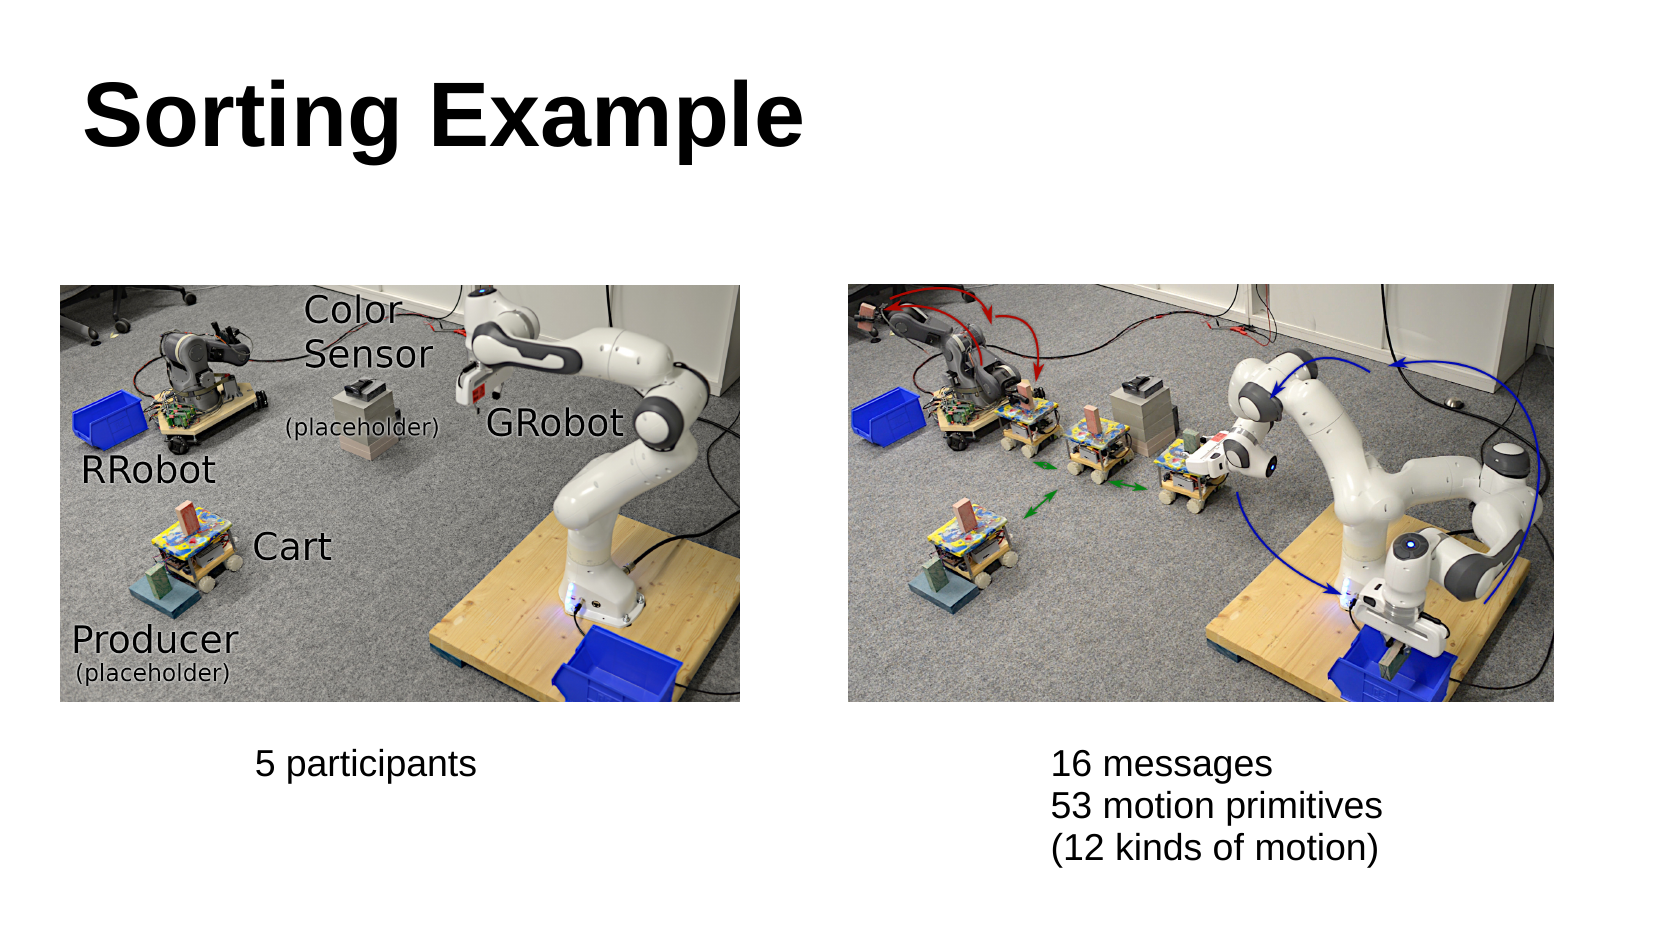

# Sorting Example
5 participants
16 messages
53 motion primitives
(12 kinds of motion)